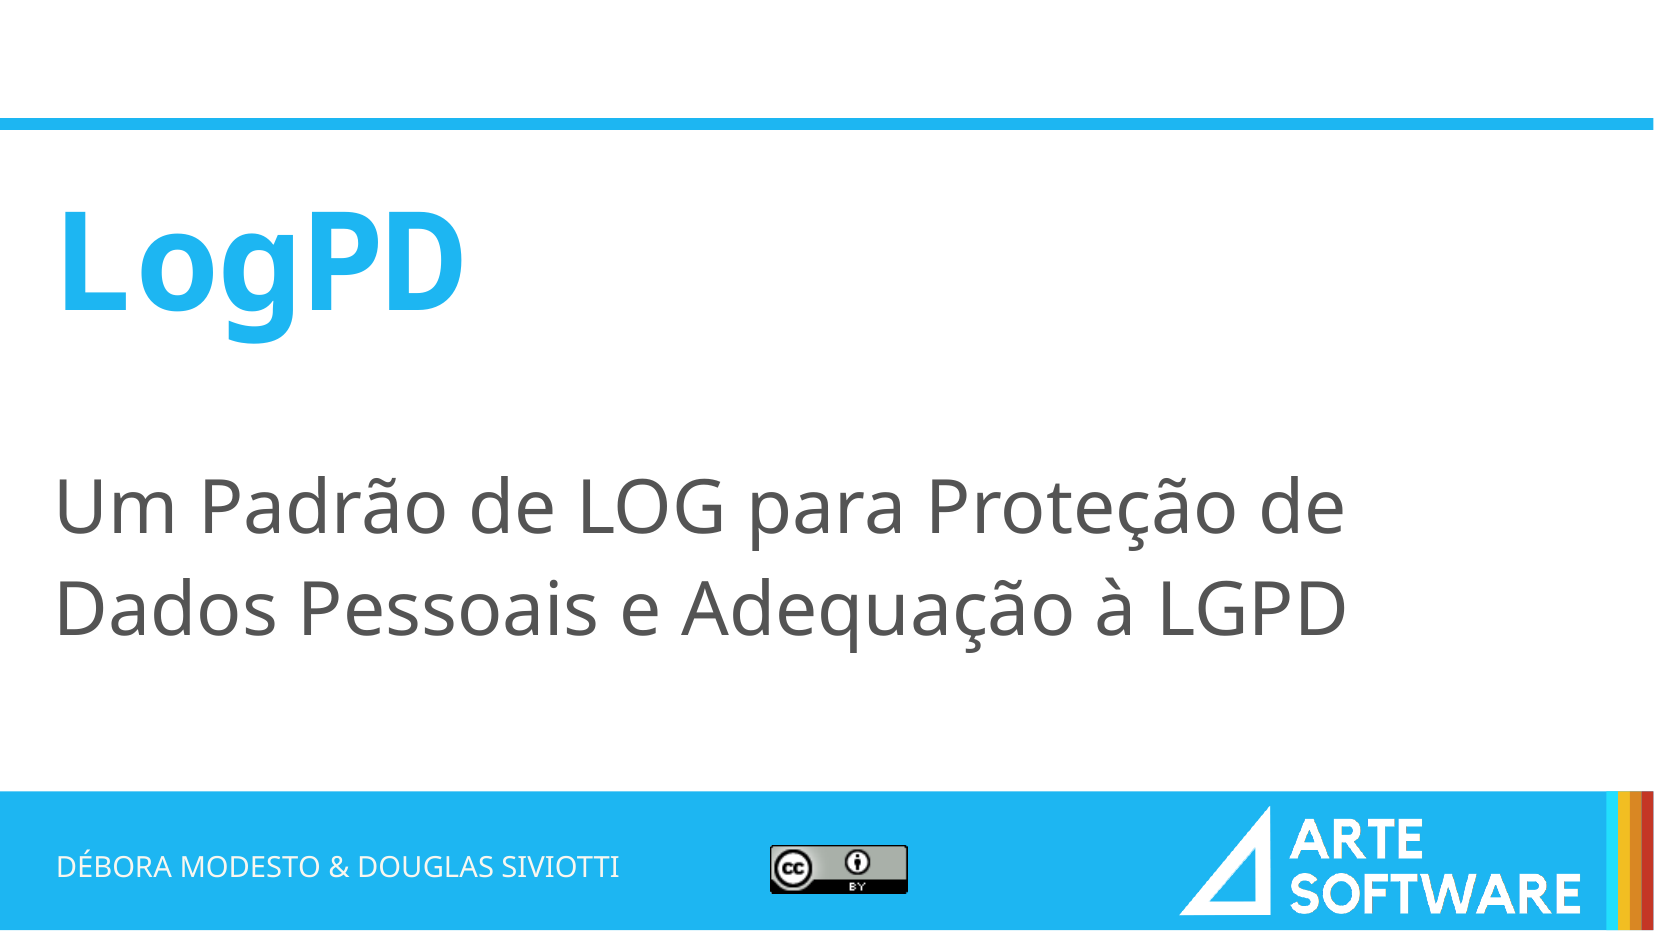

LogPD
Um Padrão de LOG para Proteção de Dados Pessoais e Adequação à LGPD
DÉBORA MODESTO & DOUGLAS SIVIOTTI